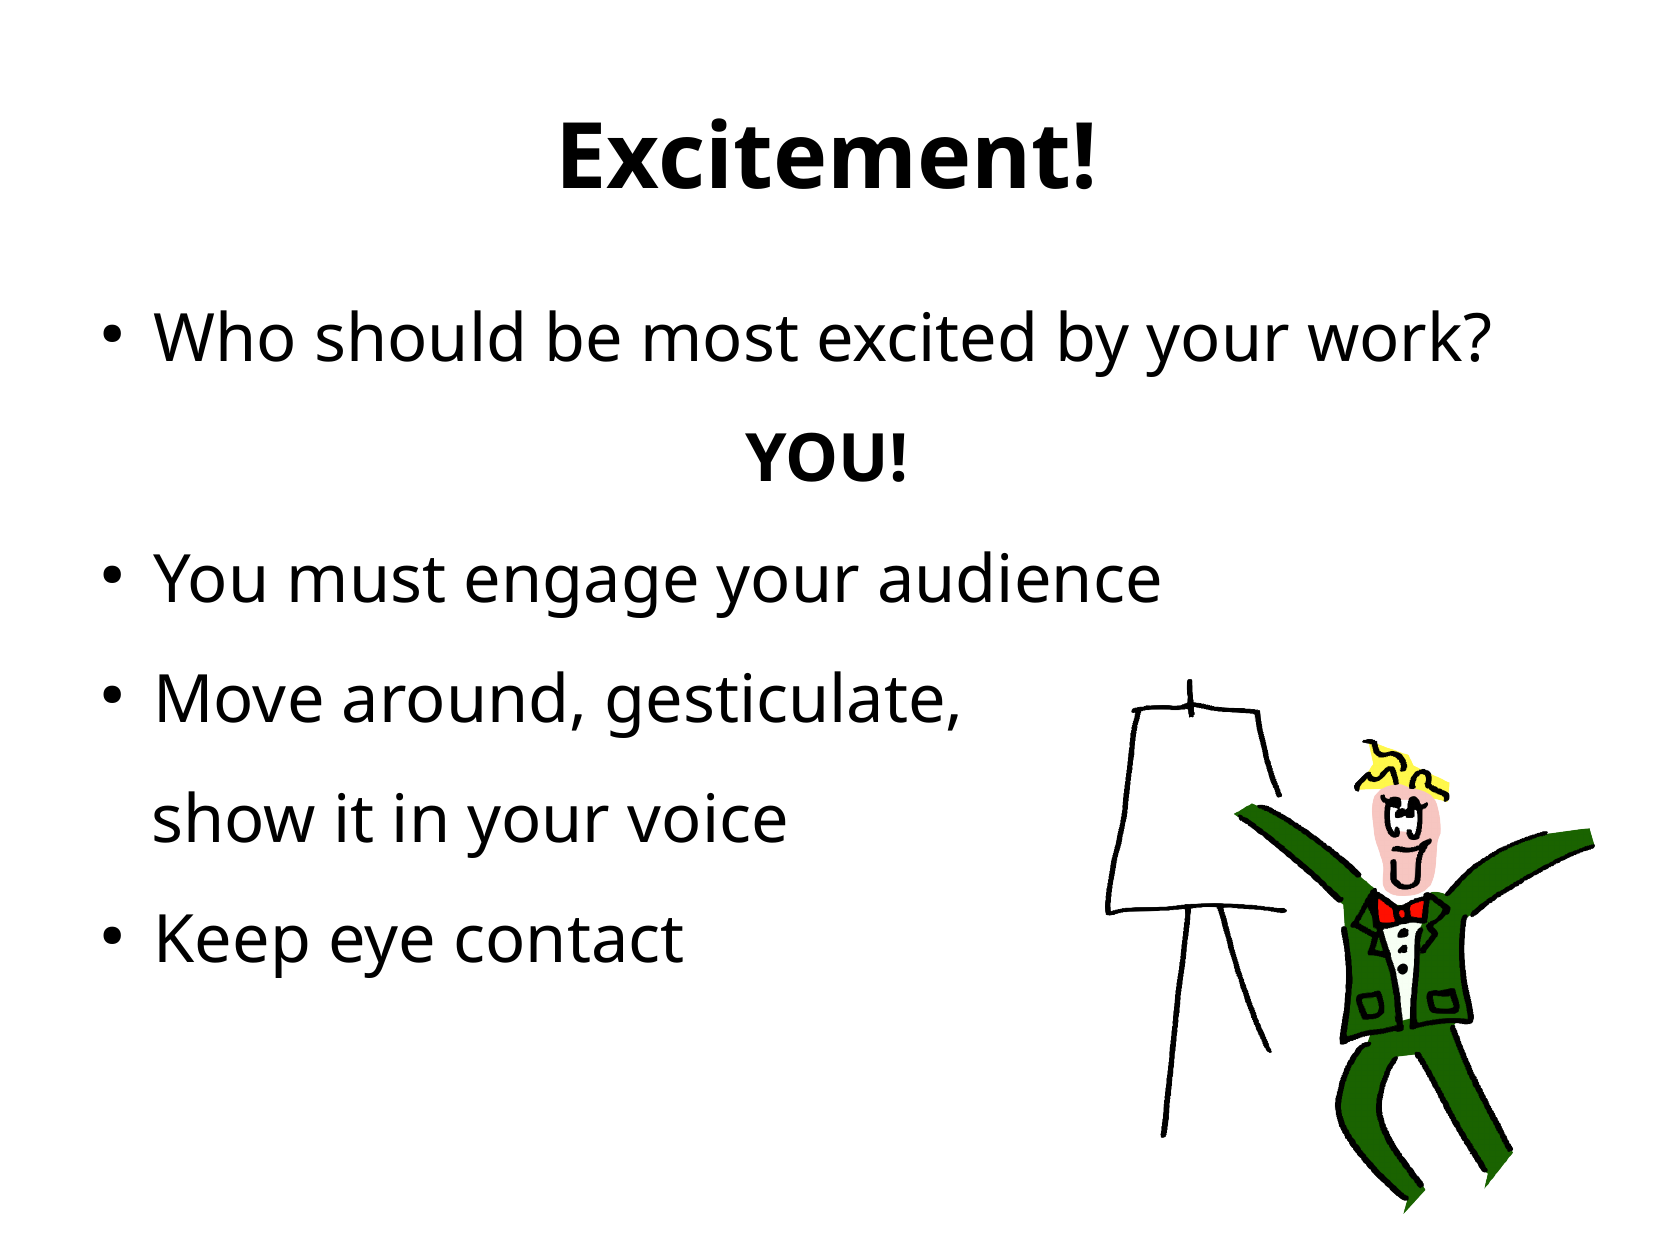

# Excitement!
Who should be most excited by your work?
YOU!
You must engage your audience
Move around, gesticulate,
 show it in your voice
Keep eye contact